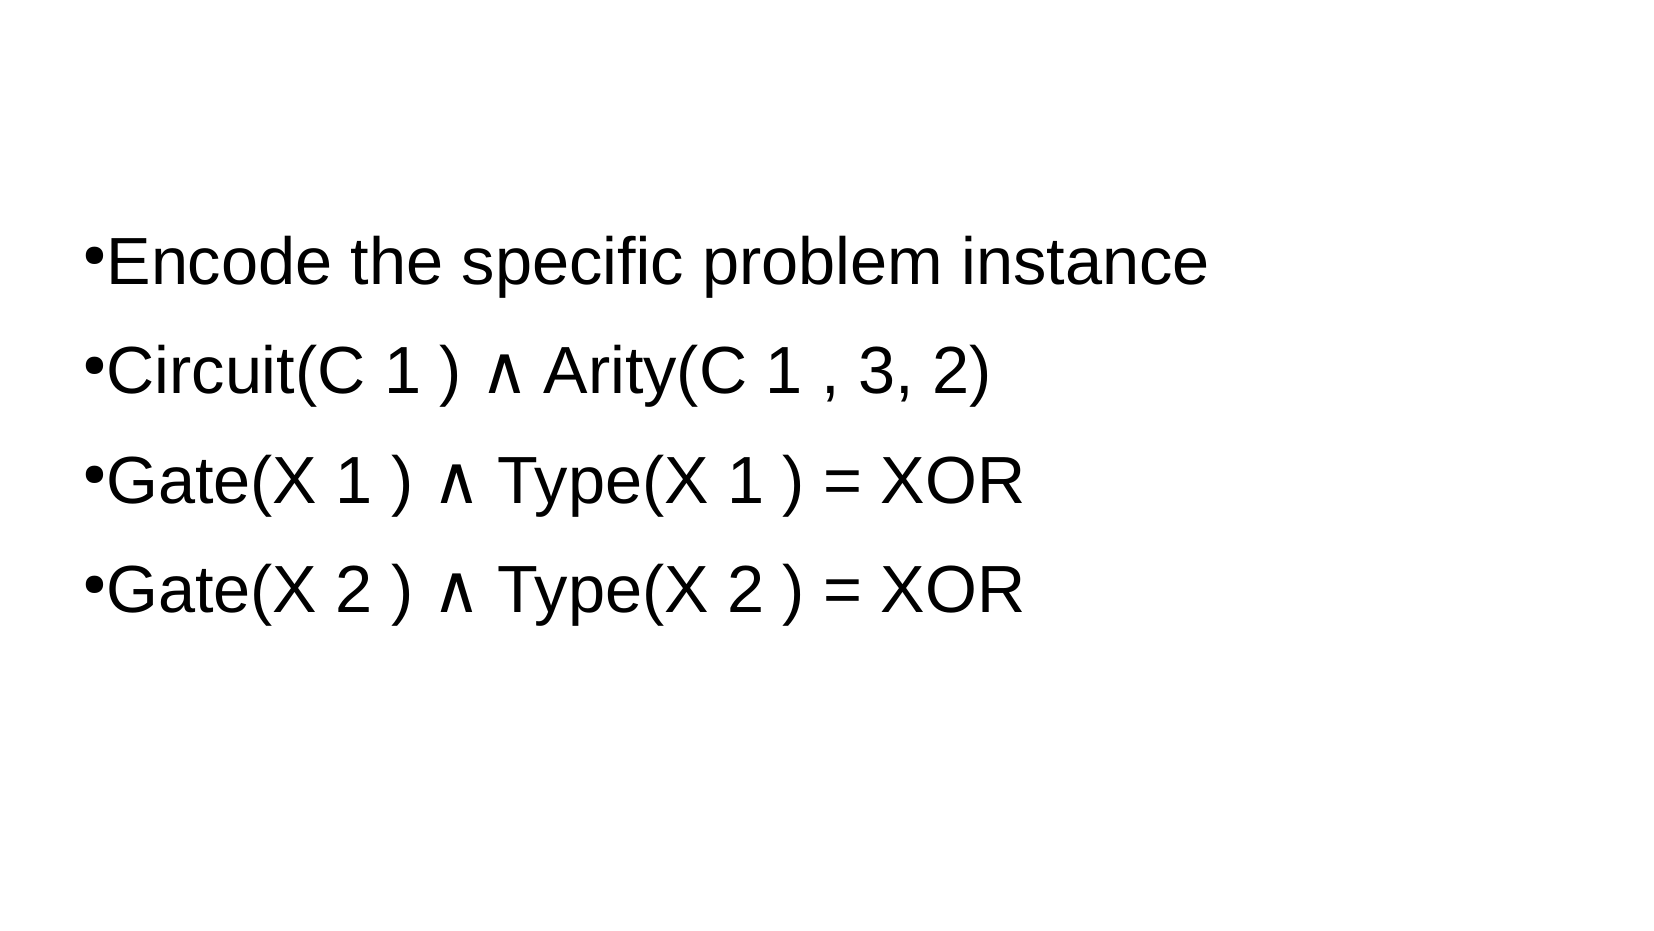

#
Encode the speciﬁc problem instance
Circuit(C 1 ) ∧ Arity(C 1 , 3, 2)
Gate(X 1 ) ∧ Type(X 1 ) = XOR
Gate(X 2 ) ∧ Type(X 2 ) = XOR